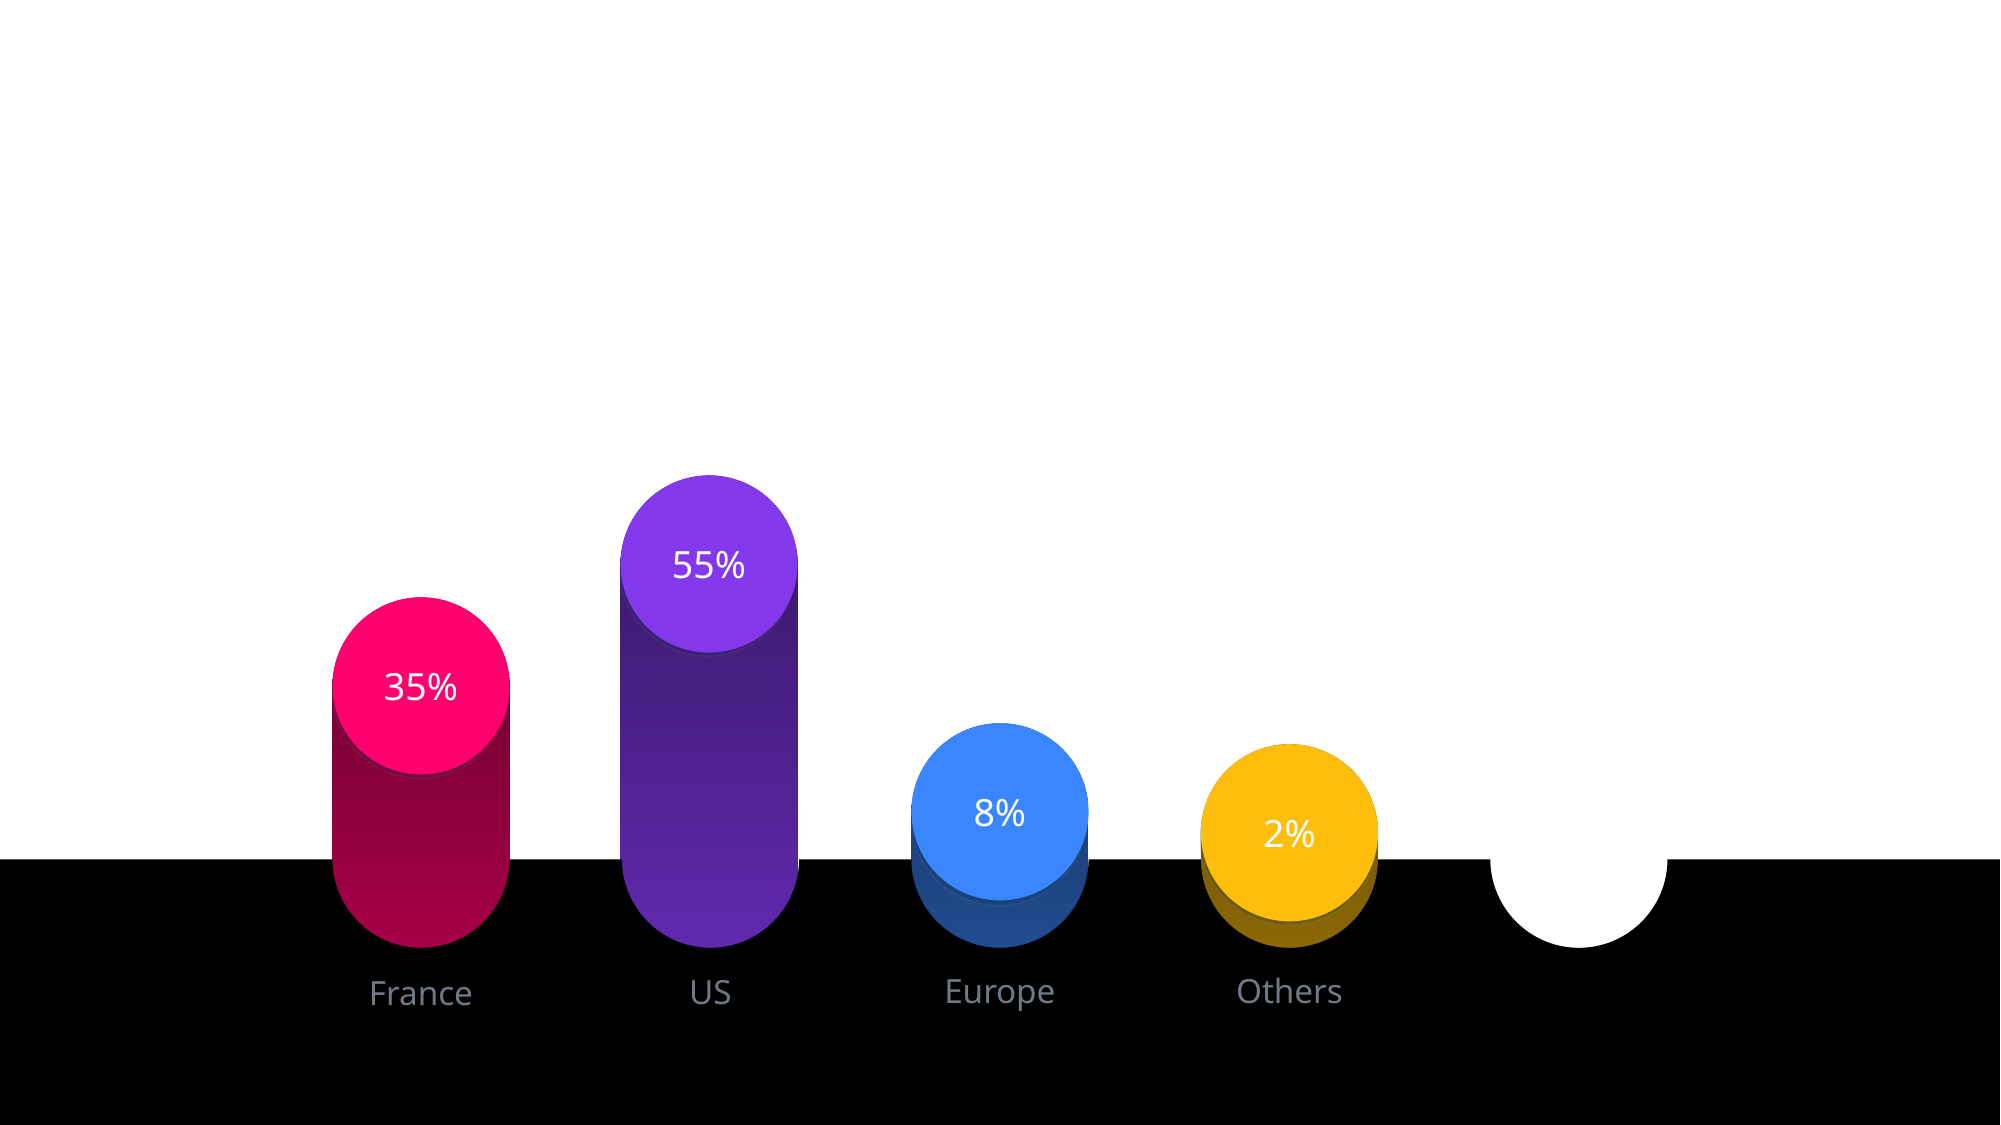

Distribution of movie nationalities in 2019
The french market is now flooded with Hollywood movies
55%
35%
8%
2%
Others
Europe
US
France